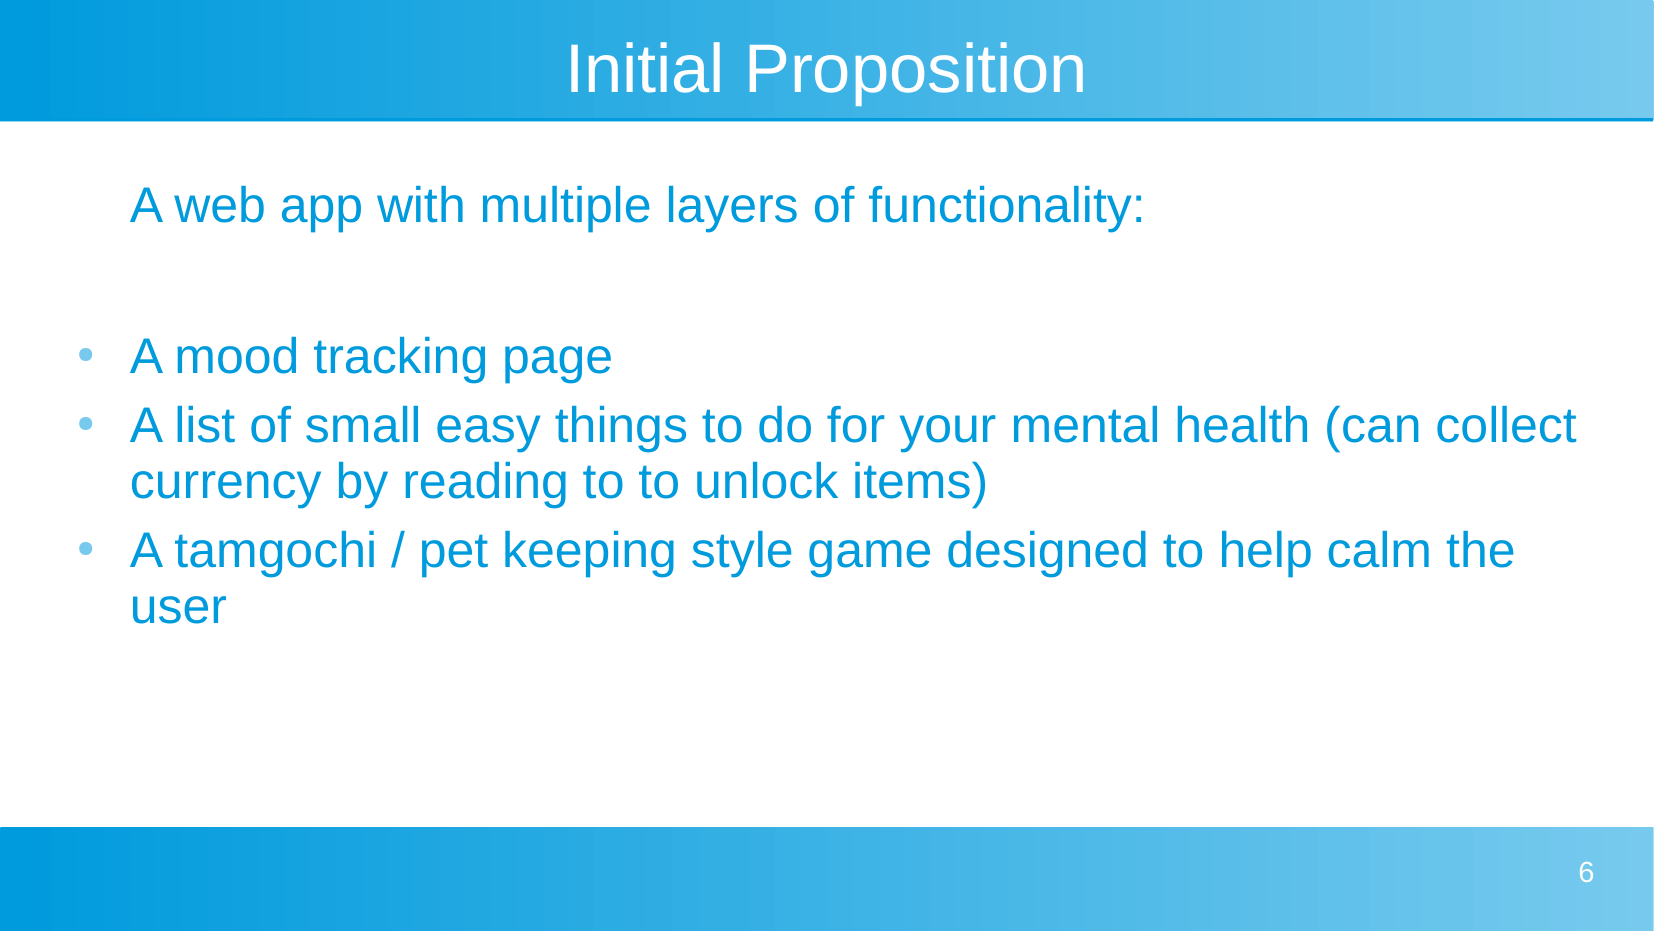

# Initial Proposition
A web app with multiple layers of functionality:
A mood tracking page
A list of small easy things to do for your mental health (can collect currency by reading to to unlock items)
A tamgochi / pet keeping style game designed to help calm the user
6